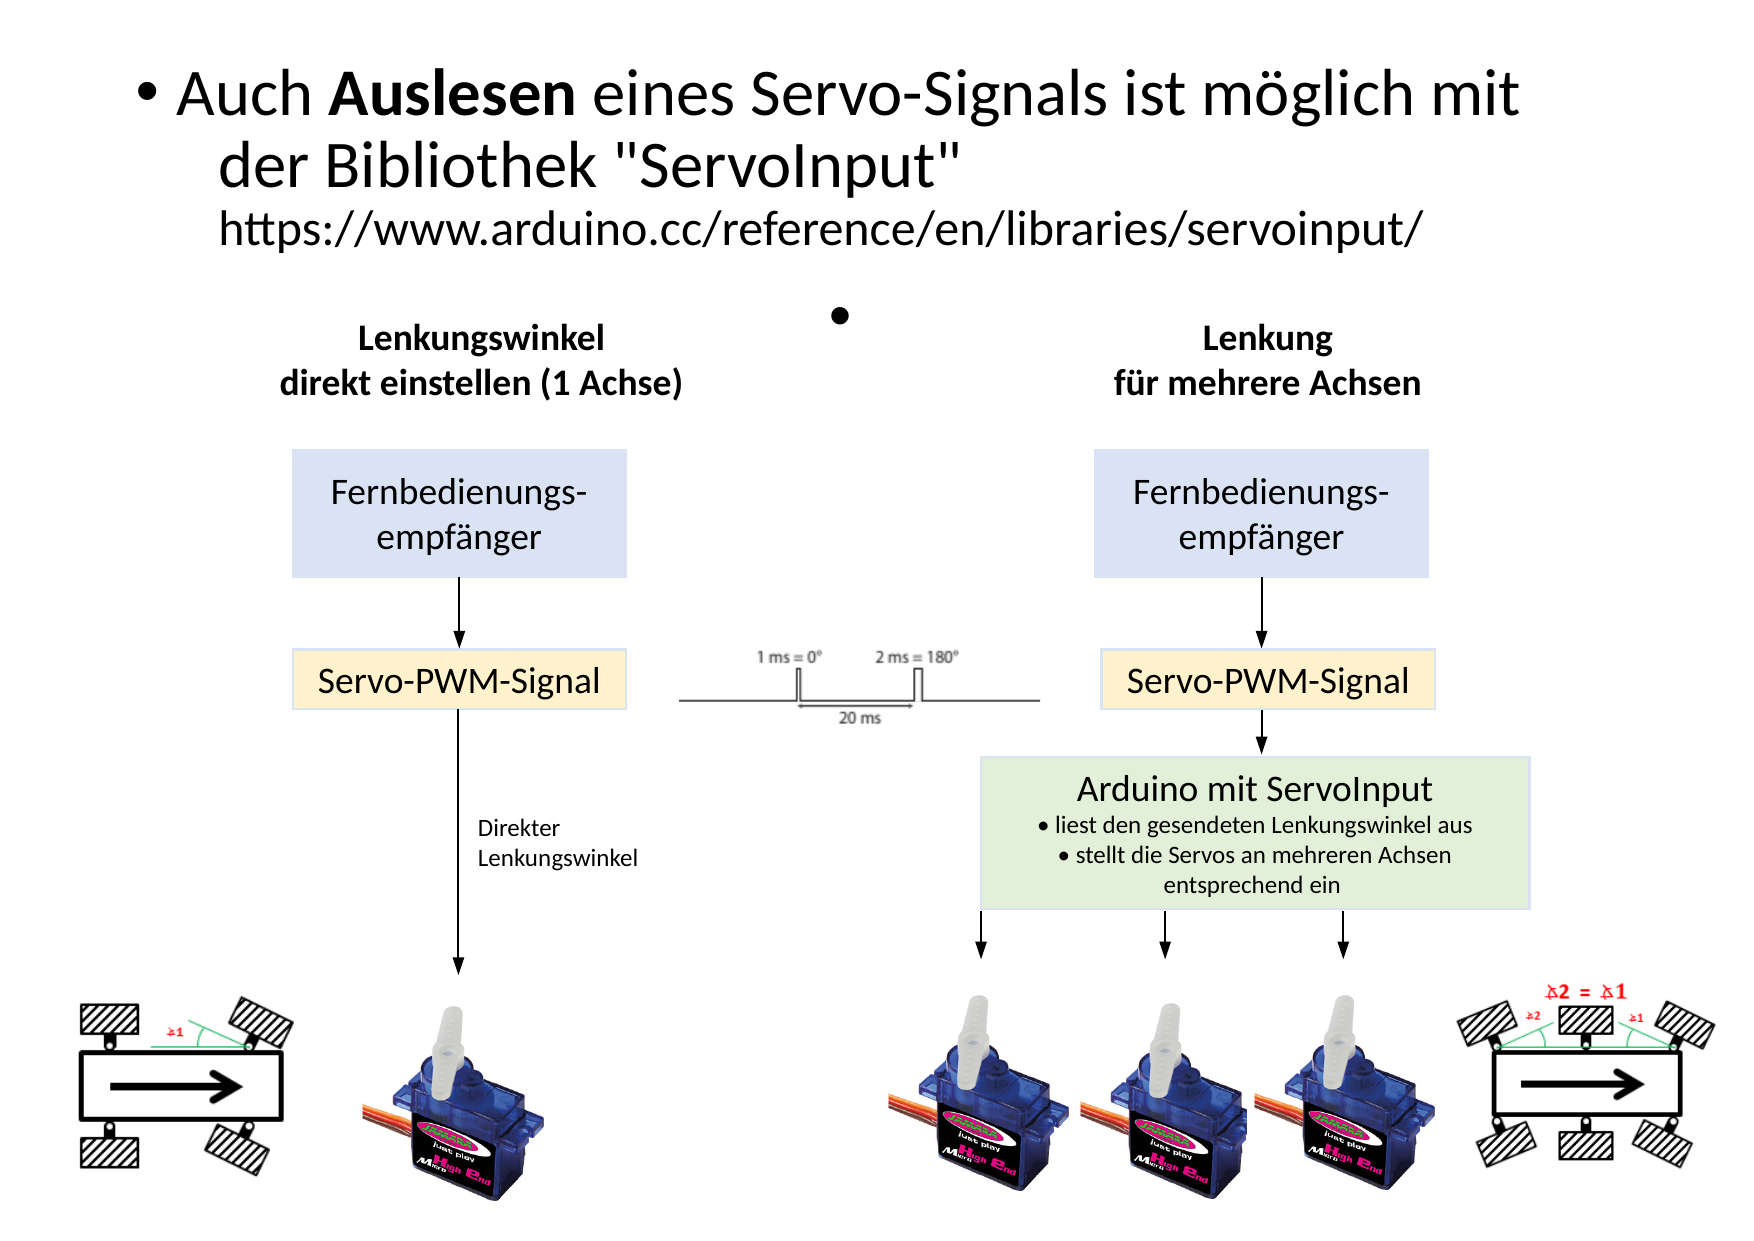

# Auch Auslesen eines Servo-Signals ist möglich mit der Bibliothek "ServoInput" https://www.arduino.cc/reference/en/libraries/servoinput/
Lenkungswinkel
direkt einstellen (1 Achse)
Lenkung
für mehrere Achsen
Fernbedienungs-empfänger
Fernbedienungs-empfänger
Servo-PWM-Signal
Servo-PWM-Signal
Arduino mit ServoInput
• liest den gesendeten Lenkungswinkel aus
• stellt die Servos an mehreren Achsen entsprechend ein
Direkter
Lenkungswinkel